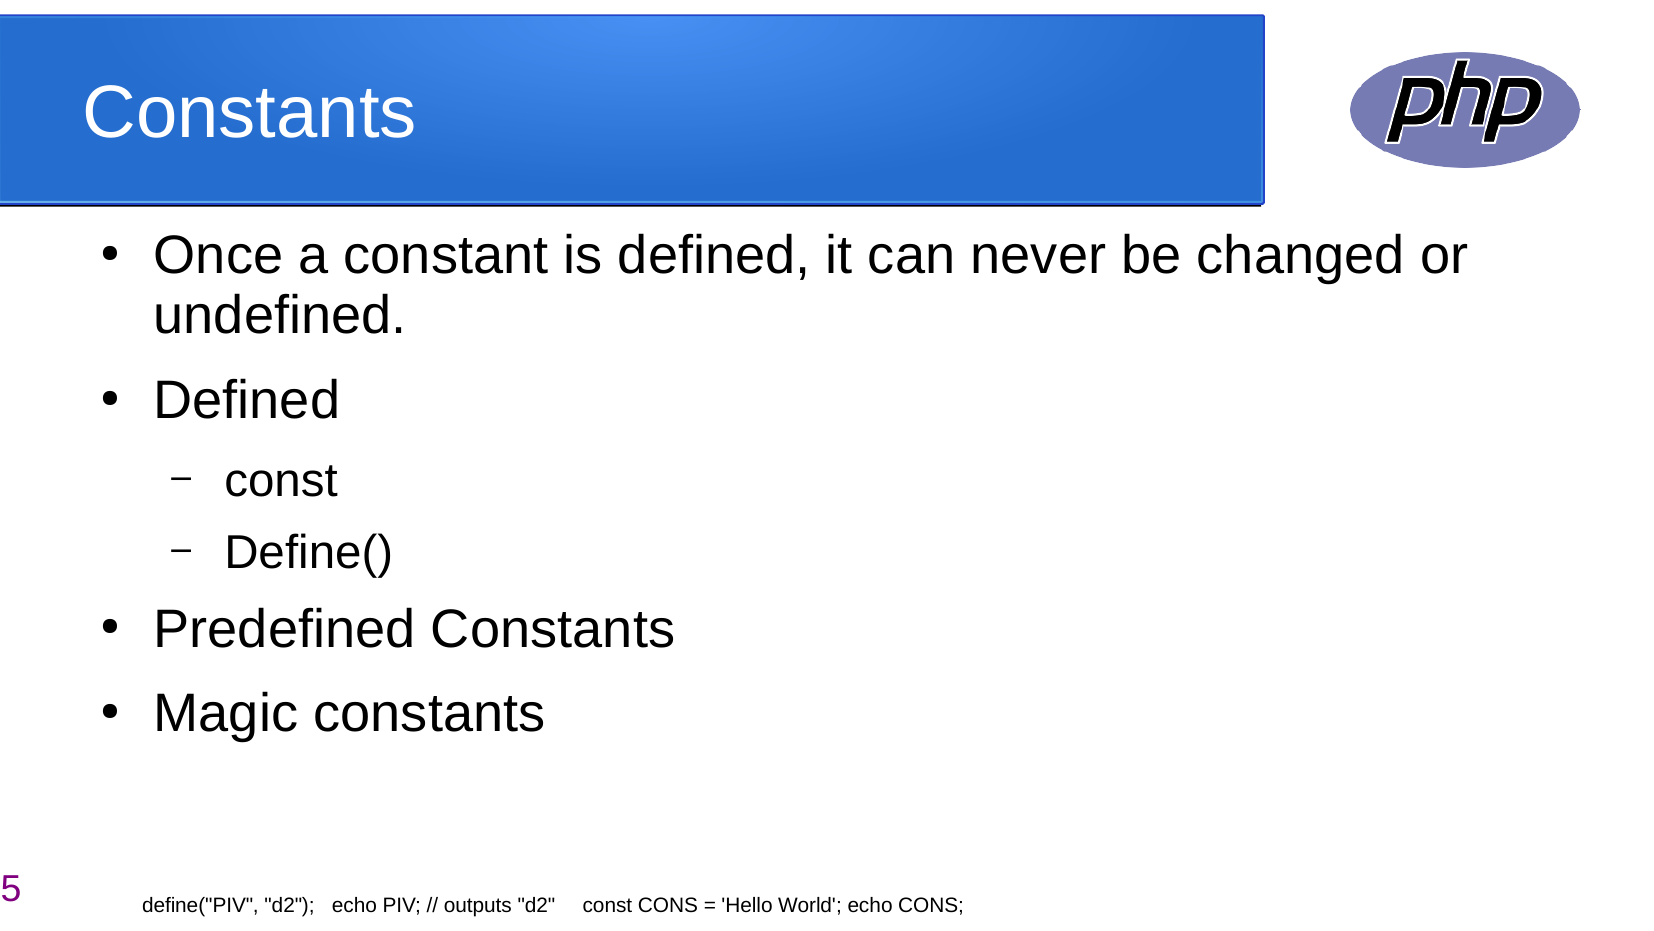

# Constants
Once a constant is defined, it can never be changed or undefined.
Defined
const
Define()
Predefined Constants
Magic constants
define("PIV", "d2"); echo PIV; // outputs "d2"
const CONS = 'Hello World'; echo CONS;